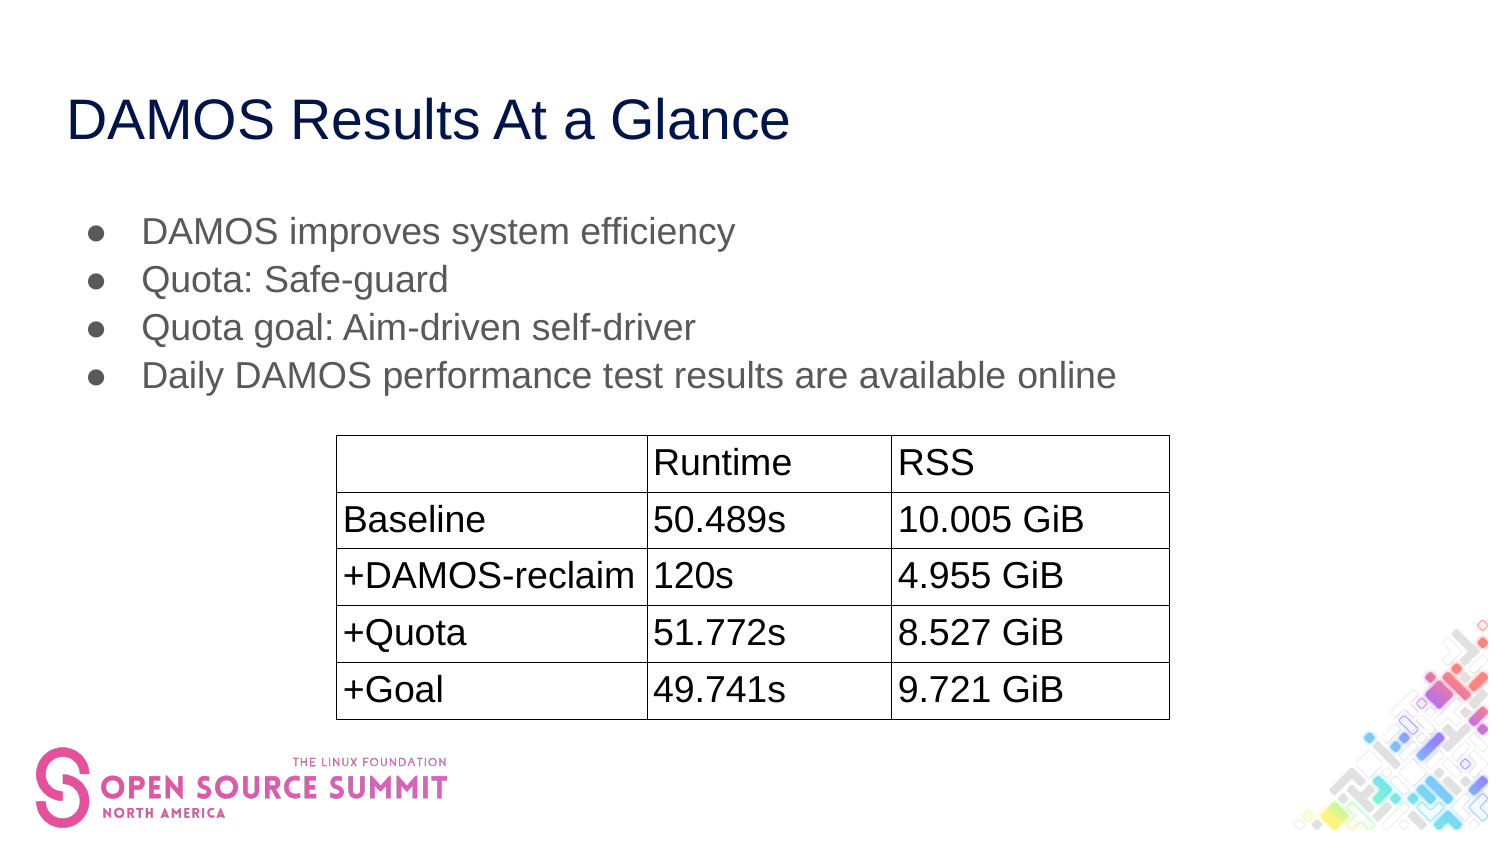

DAMOS Results At a Glance
# DAMOS improves system efficiency
Quota: Safe-guard
Quota goal: Aim-driven self-driver
Daily DAMOS performance test results are available online
| | Runtime | RSS |
| --- | --- | --- |
| Baseline | 50.489s | 10.005 GiB |
| +DAMOS-reclaim | 120s | 4.955 GiB |
| +Quota | 51.772s | 8.527 GiB |
| +Goal | 49.741s | 9.721 GiB |